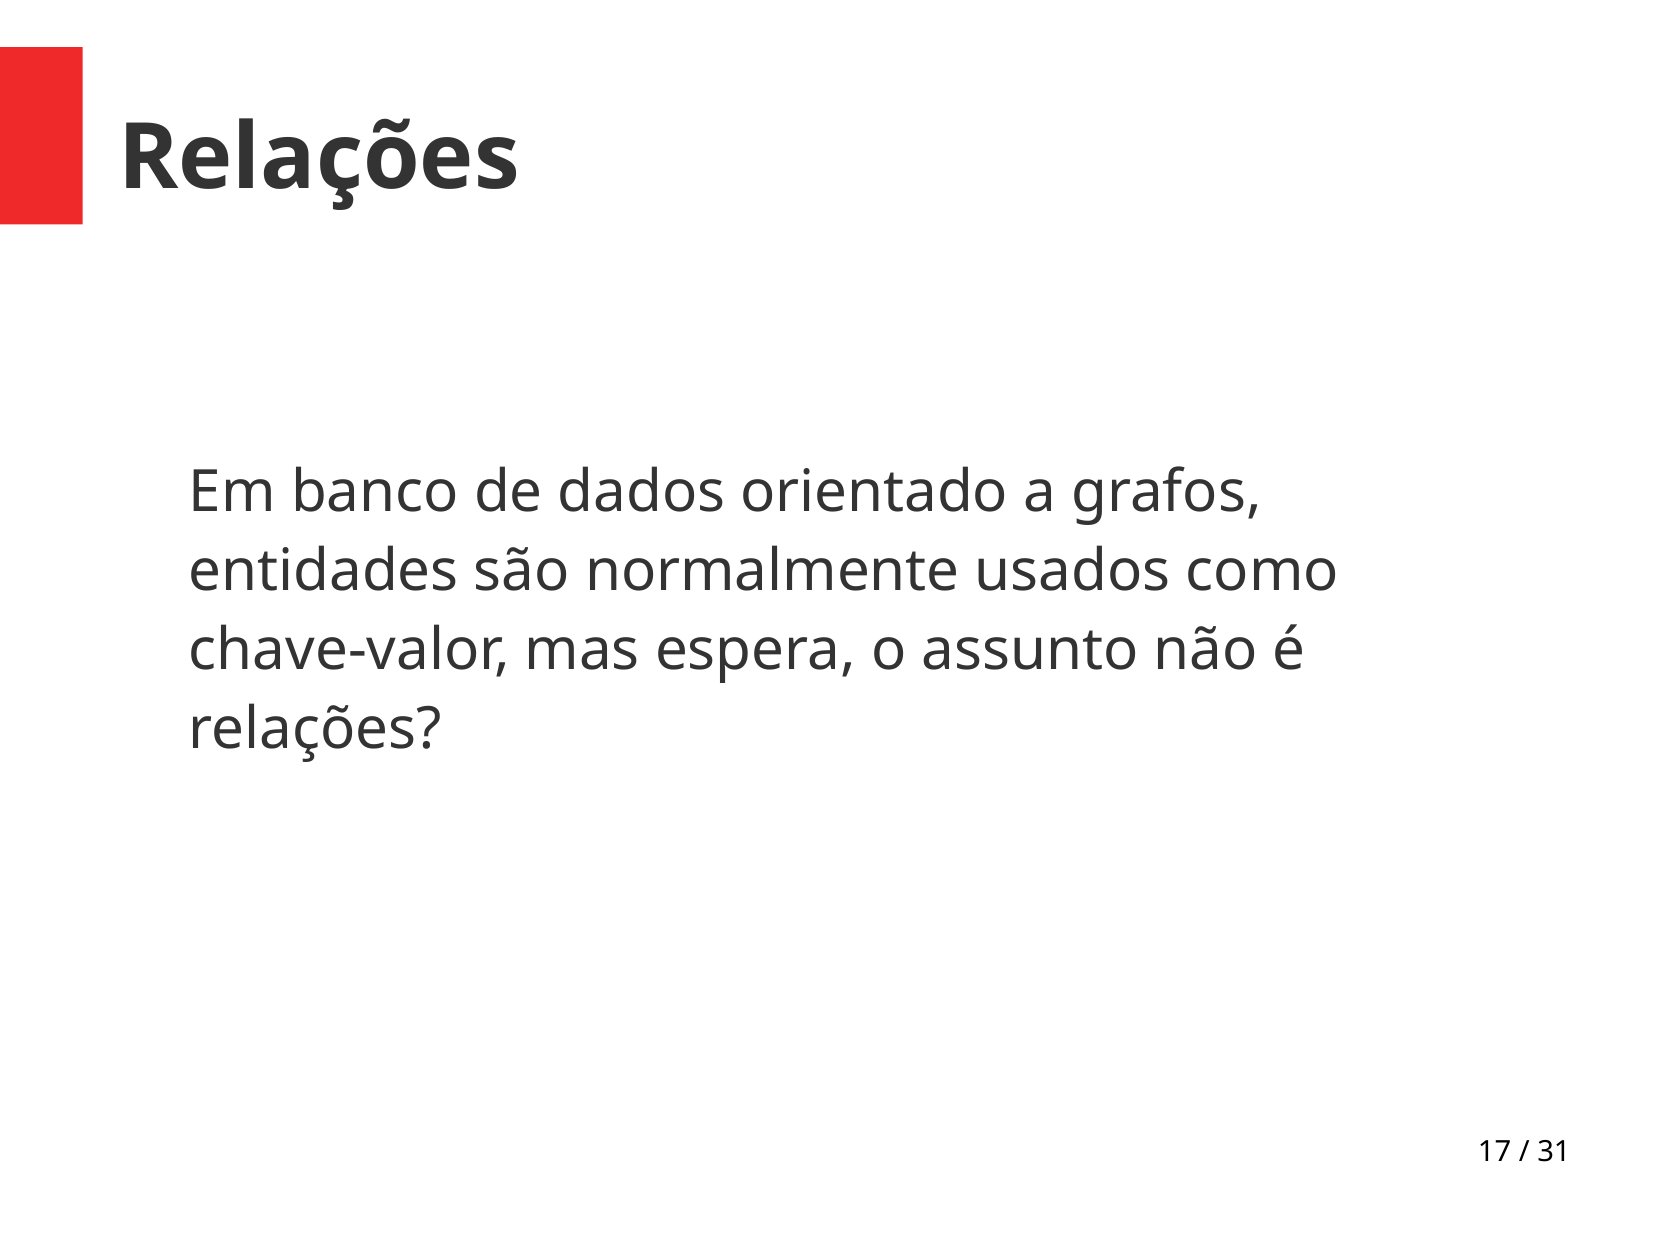

# Relações
Em banco de dados orientado a grafos, entidades são normalmente usados como chave-valor, mas espera, o assunto não é relações?
17